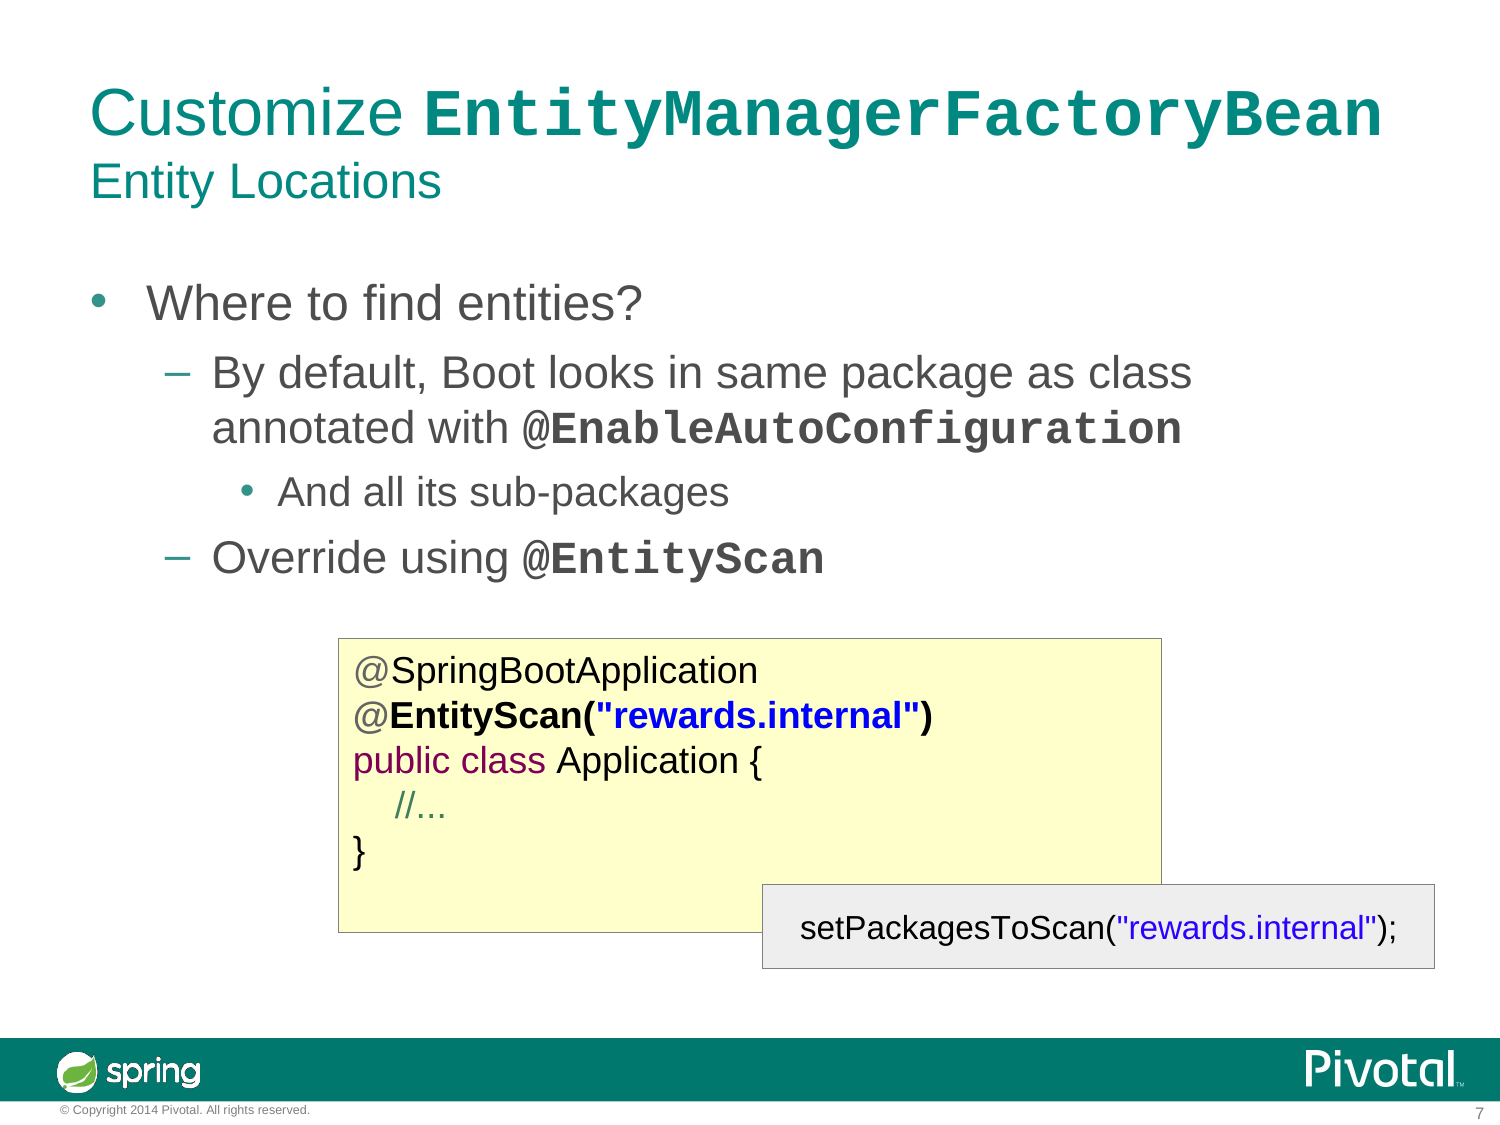

# Customize EntityManagerFactoryBean Entity Locations
Where to find entities?
By default, Boot looks in same package as class annotated with @EnableAutoConfiguration
And all its sub-packages
Override using @EntityScan
@SpringBootApplication
@EntityScan("rewards.internal")
public class Application {
 //...
}
setPackagesToScan("rewards.internal");